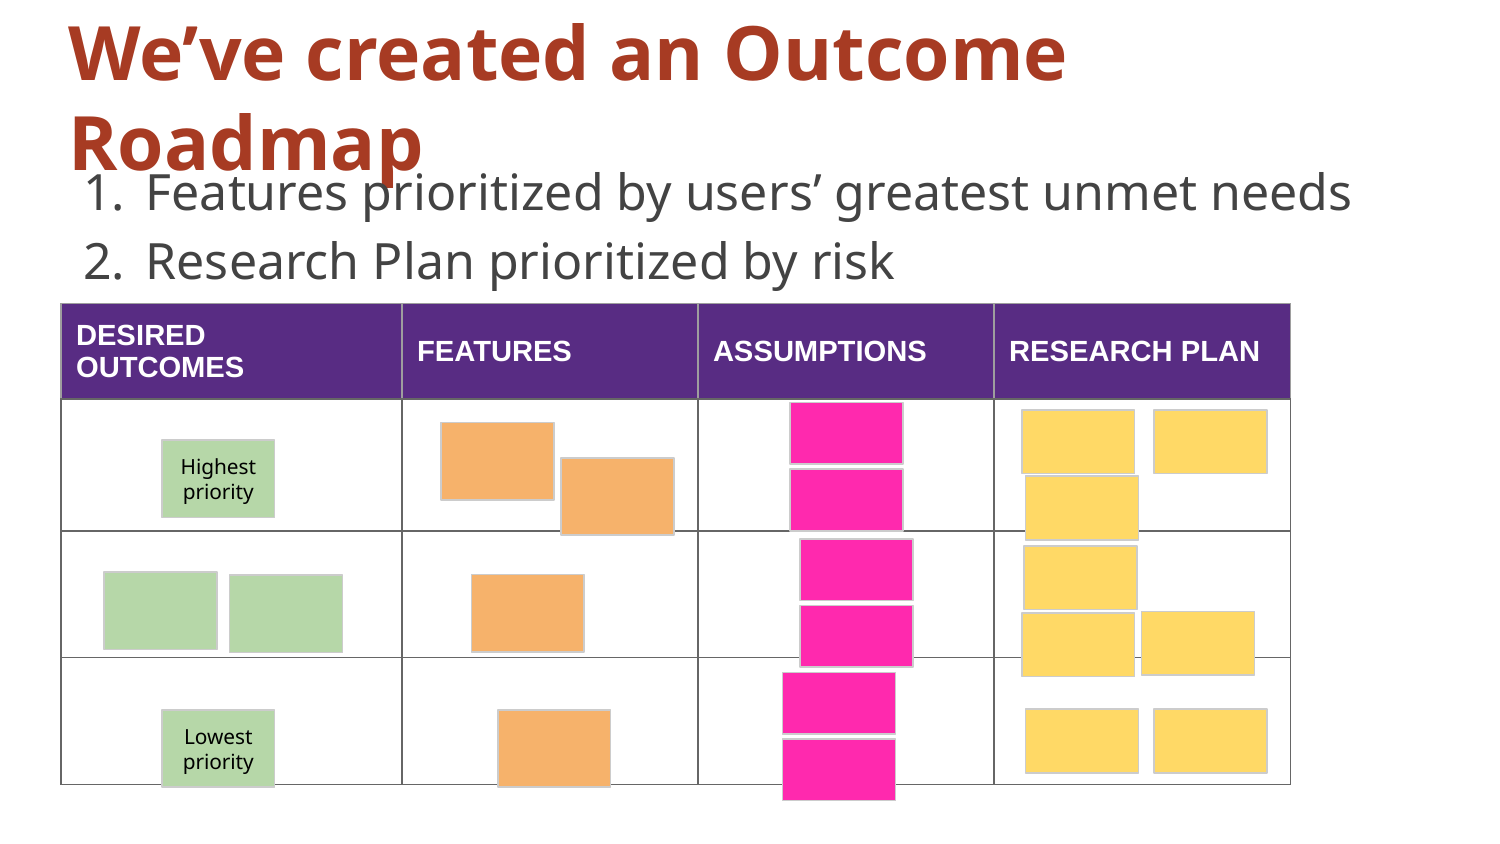

We’ve created an Outcome Roadmap
Features prioritized by users’ greatest unmet needs
Research Plan prioritized by risk
| DESIRED OUTCOMES | FEATURES | ASSUMPTIONS | RESEARCH PLAN |
| --- | --- | --- | --- |
| | | | |
| | | | |
| | | | |
Highest priority
Lowest priority